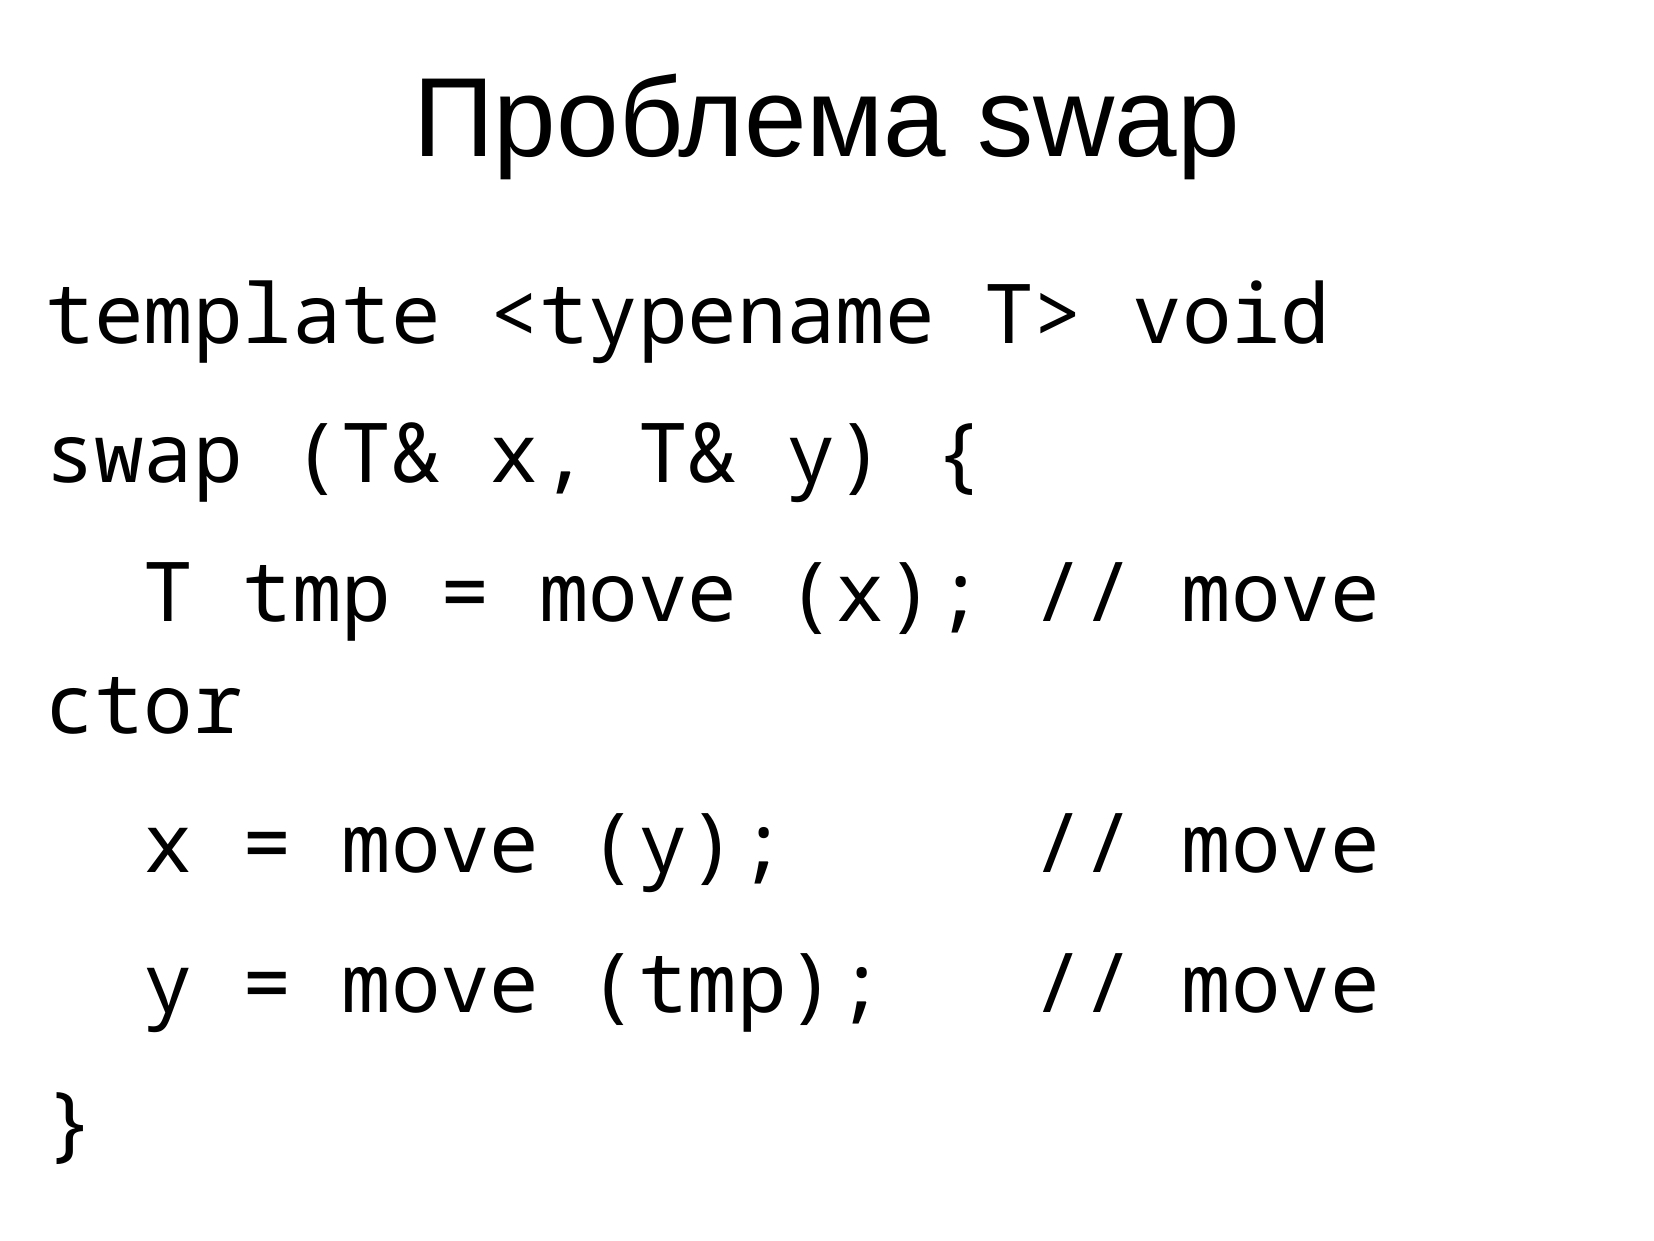

# Проблема swap
template <typename T> void
swap (T& x, T& y) {
 T tmp = move (x); // move ctor
 x = move (y); // move
 y = move (tmp); // move
}